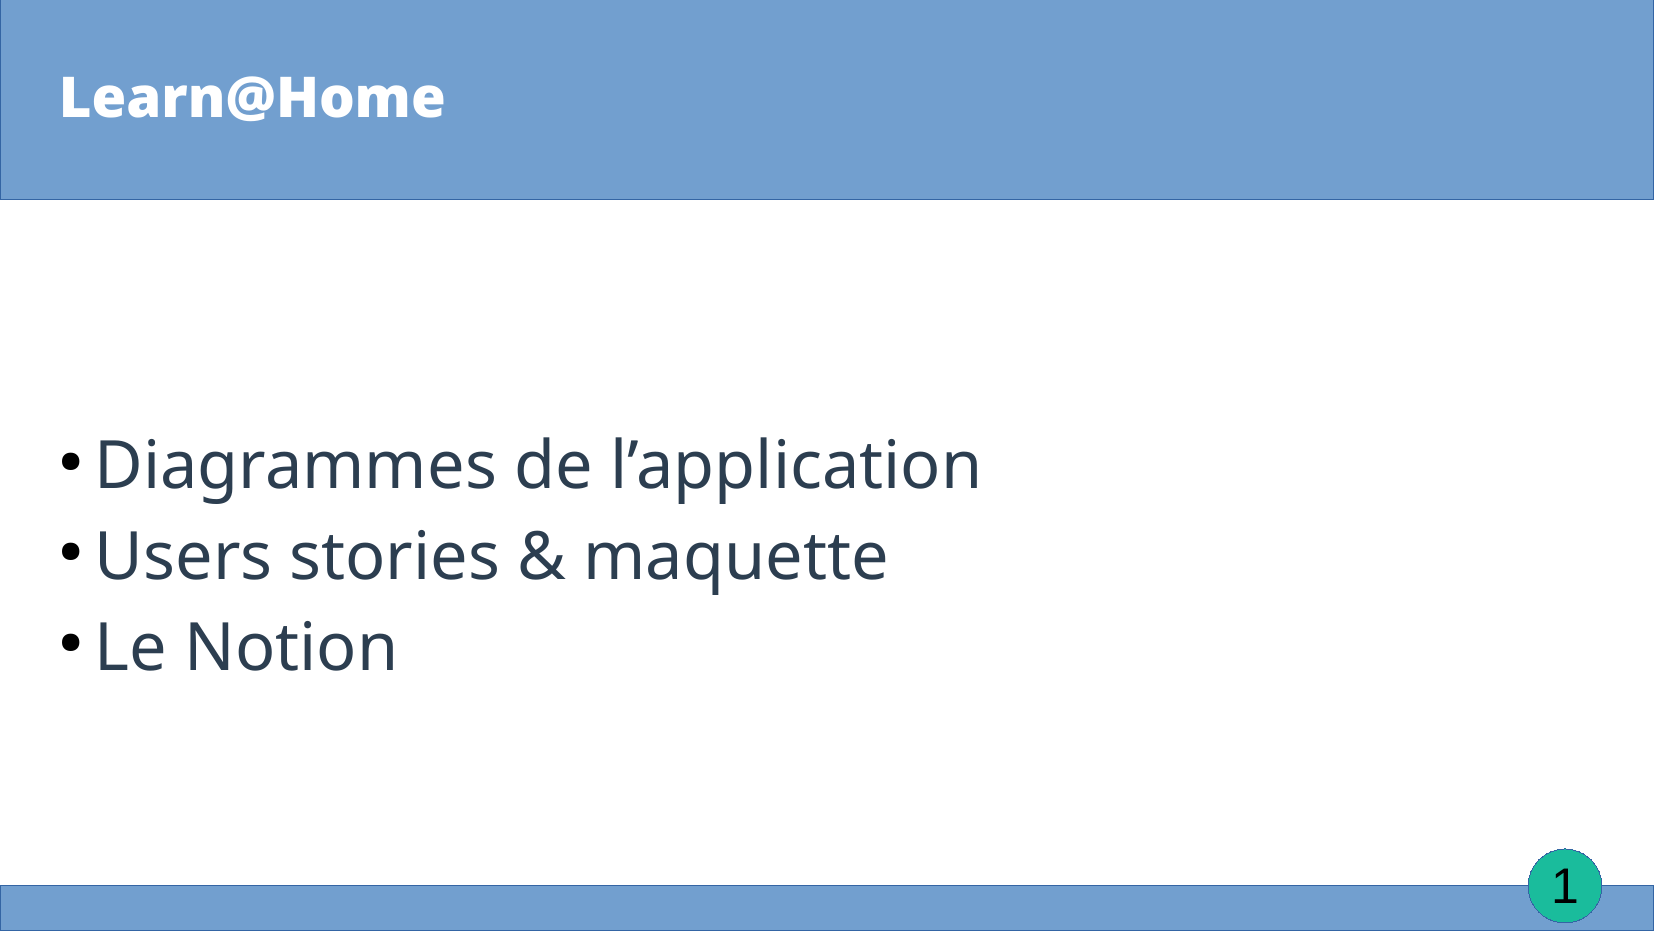

# Learn@Home
Diagrammes de l’application
Users stories & maquette
Le Notion